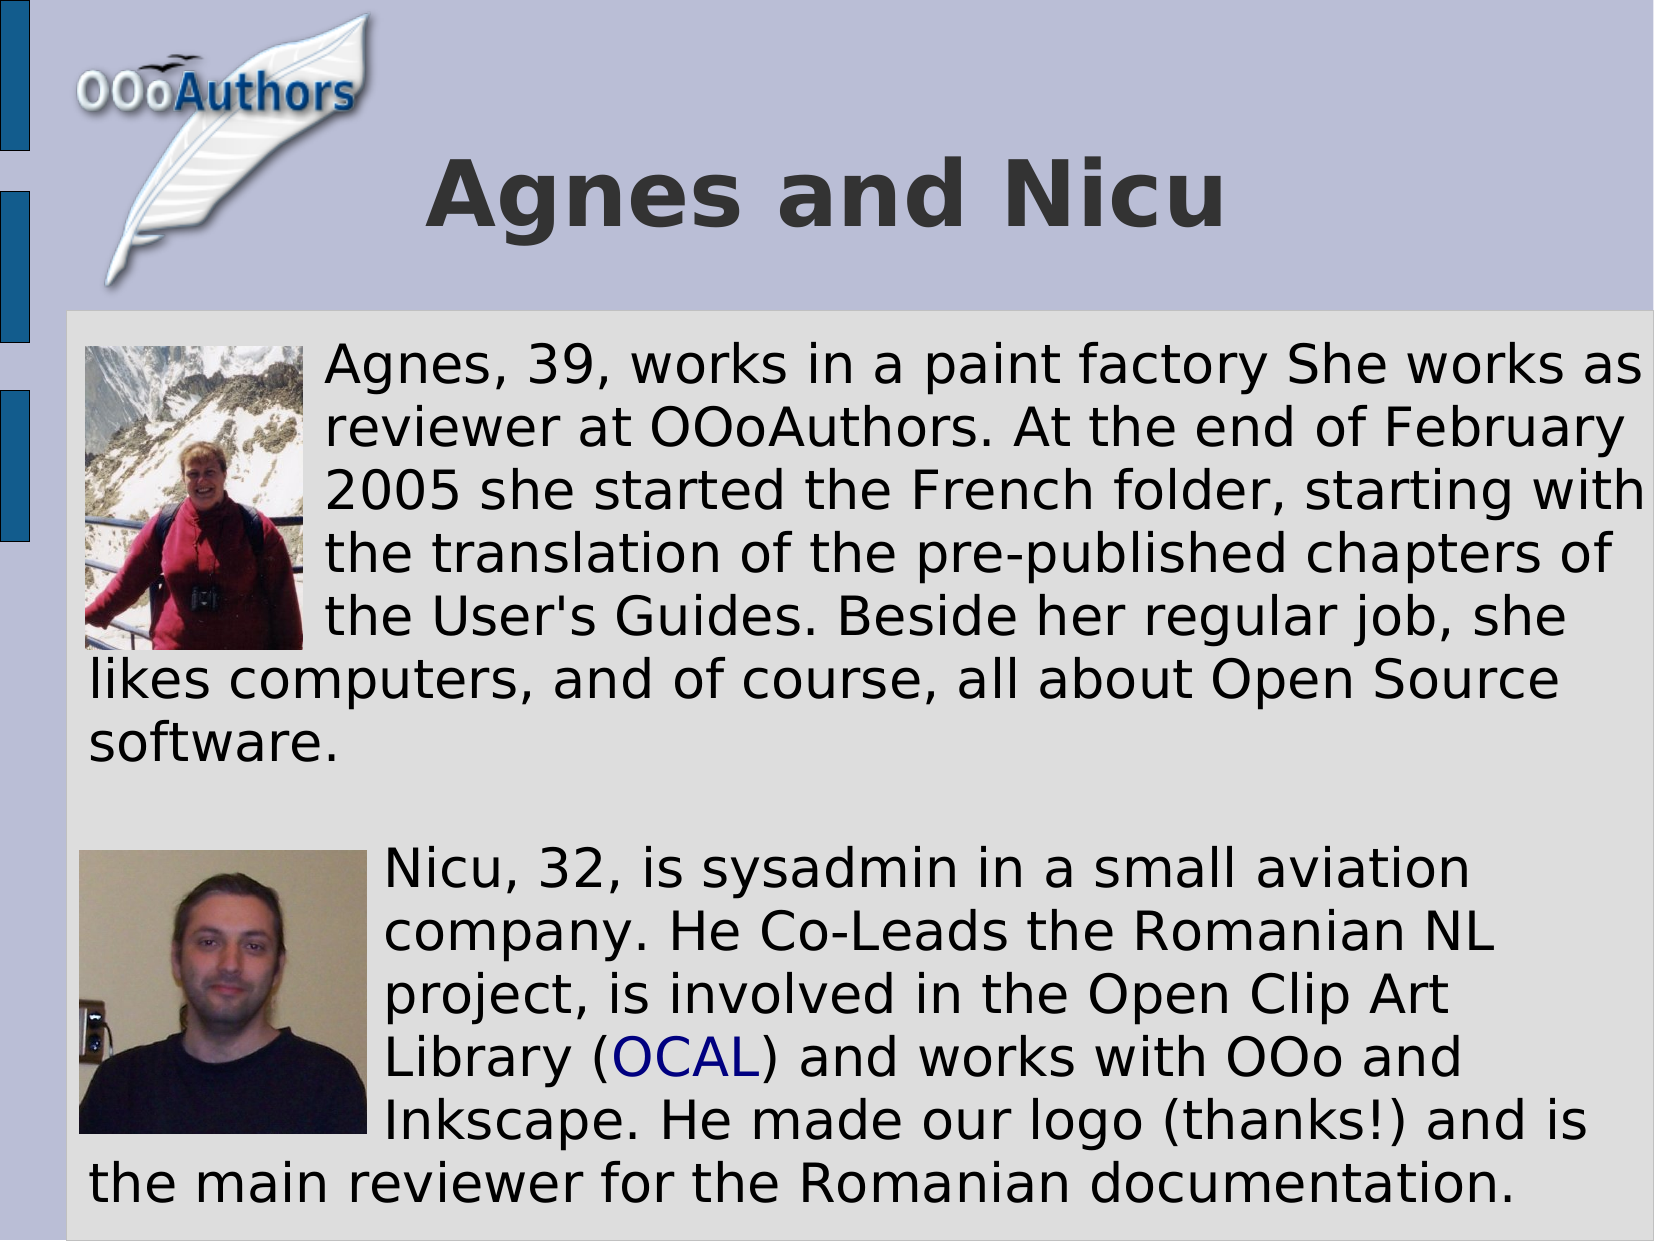

# Agnes and Nicu
Agnes, 39, works in a paint factory She works as reviewer at OOoAuthors. At the end of February 2005 she started the French folder, starting with the translation of the pre-published chapters of the User's Guides. Beside her regular job, she
likes computers, and of course, all about Open Source software.
Nicu, 32, is sysadmin in a small aviation company. He Co-Leads the Romanian NL project, is involved in the Open Clip Art Library (OCAL) and works with OOo and Inkscape. He made our logo (thanks!) and is
the main reviewer for the Romanian documentation.